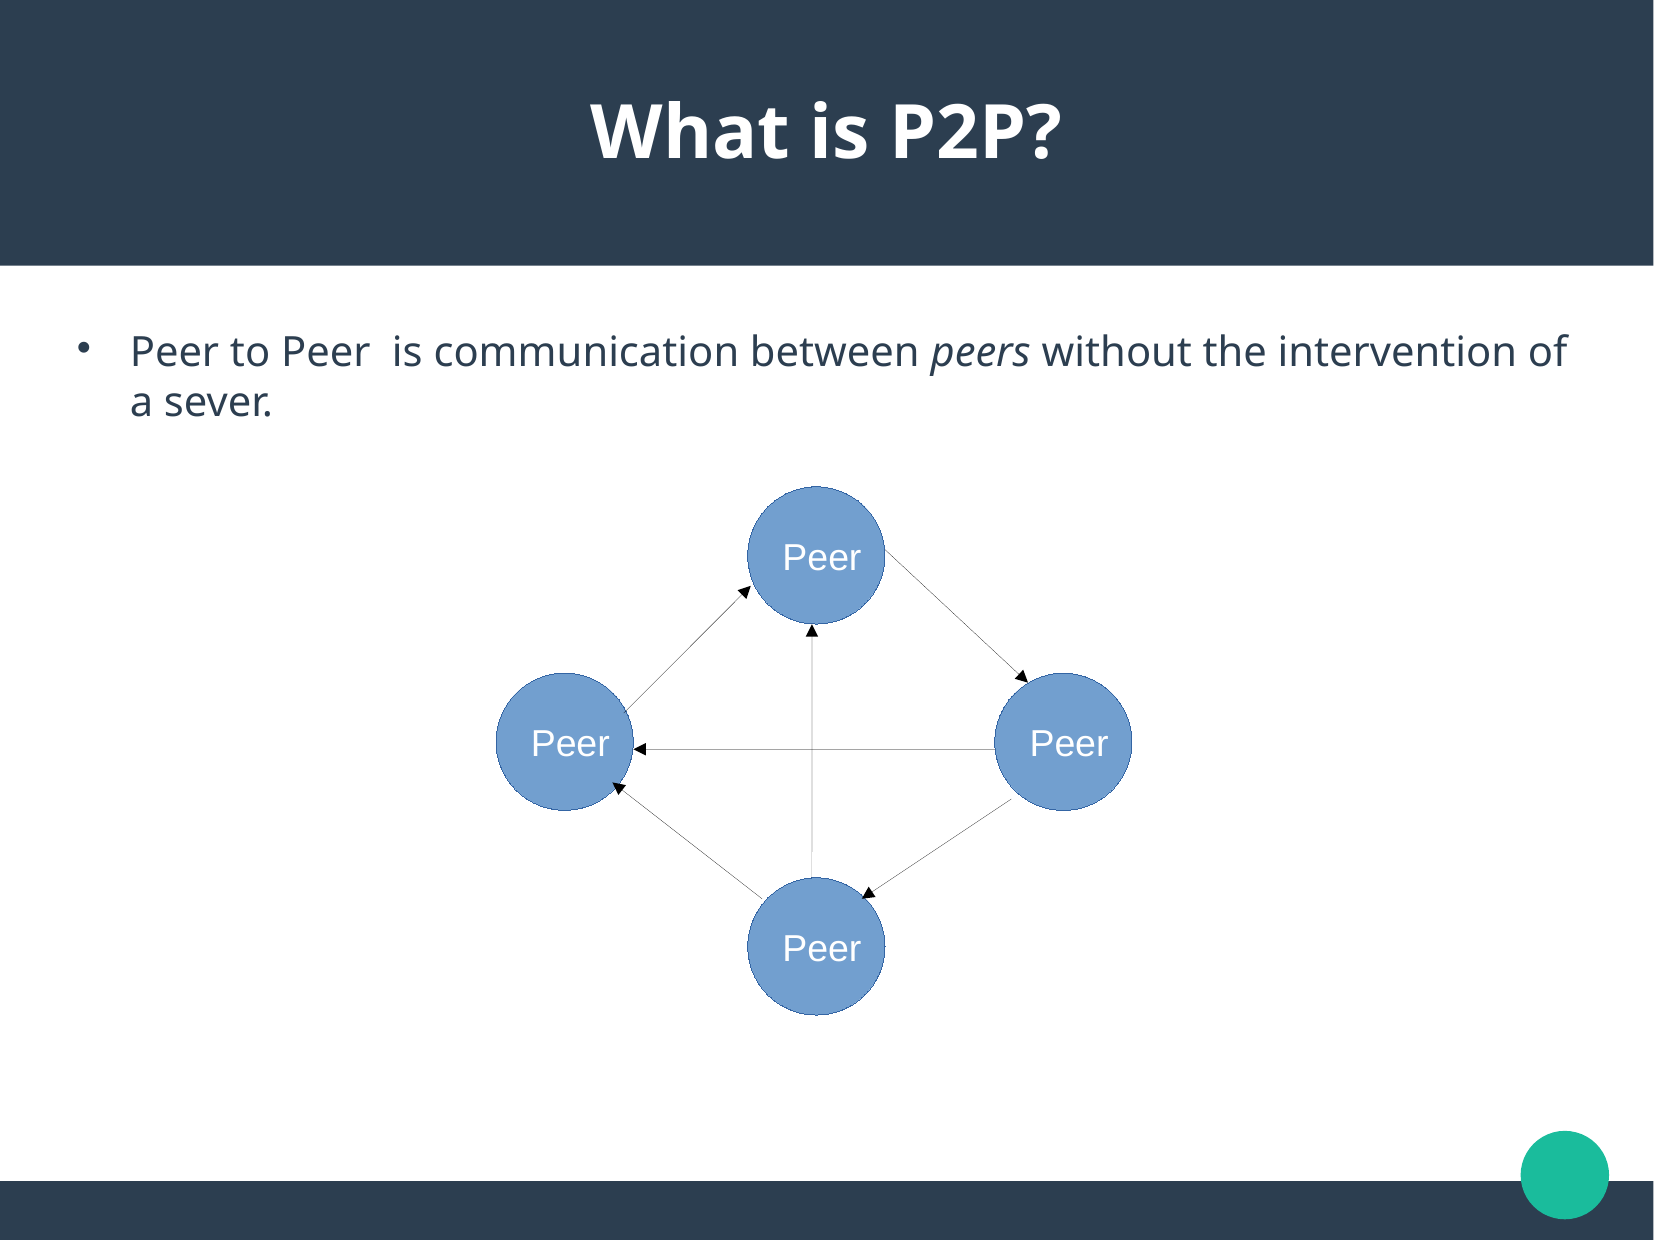

What is P2P?
Peer to Peer is communication between peers without the intervention of a sever.
Peer
Peer
Peer
Peer